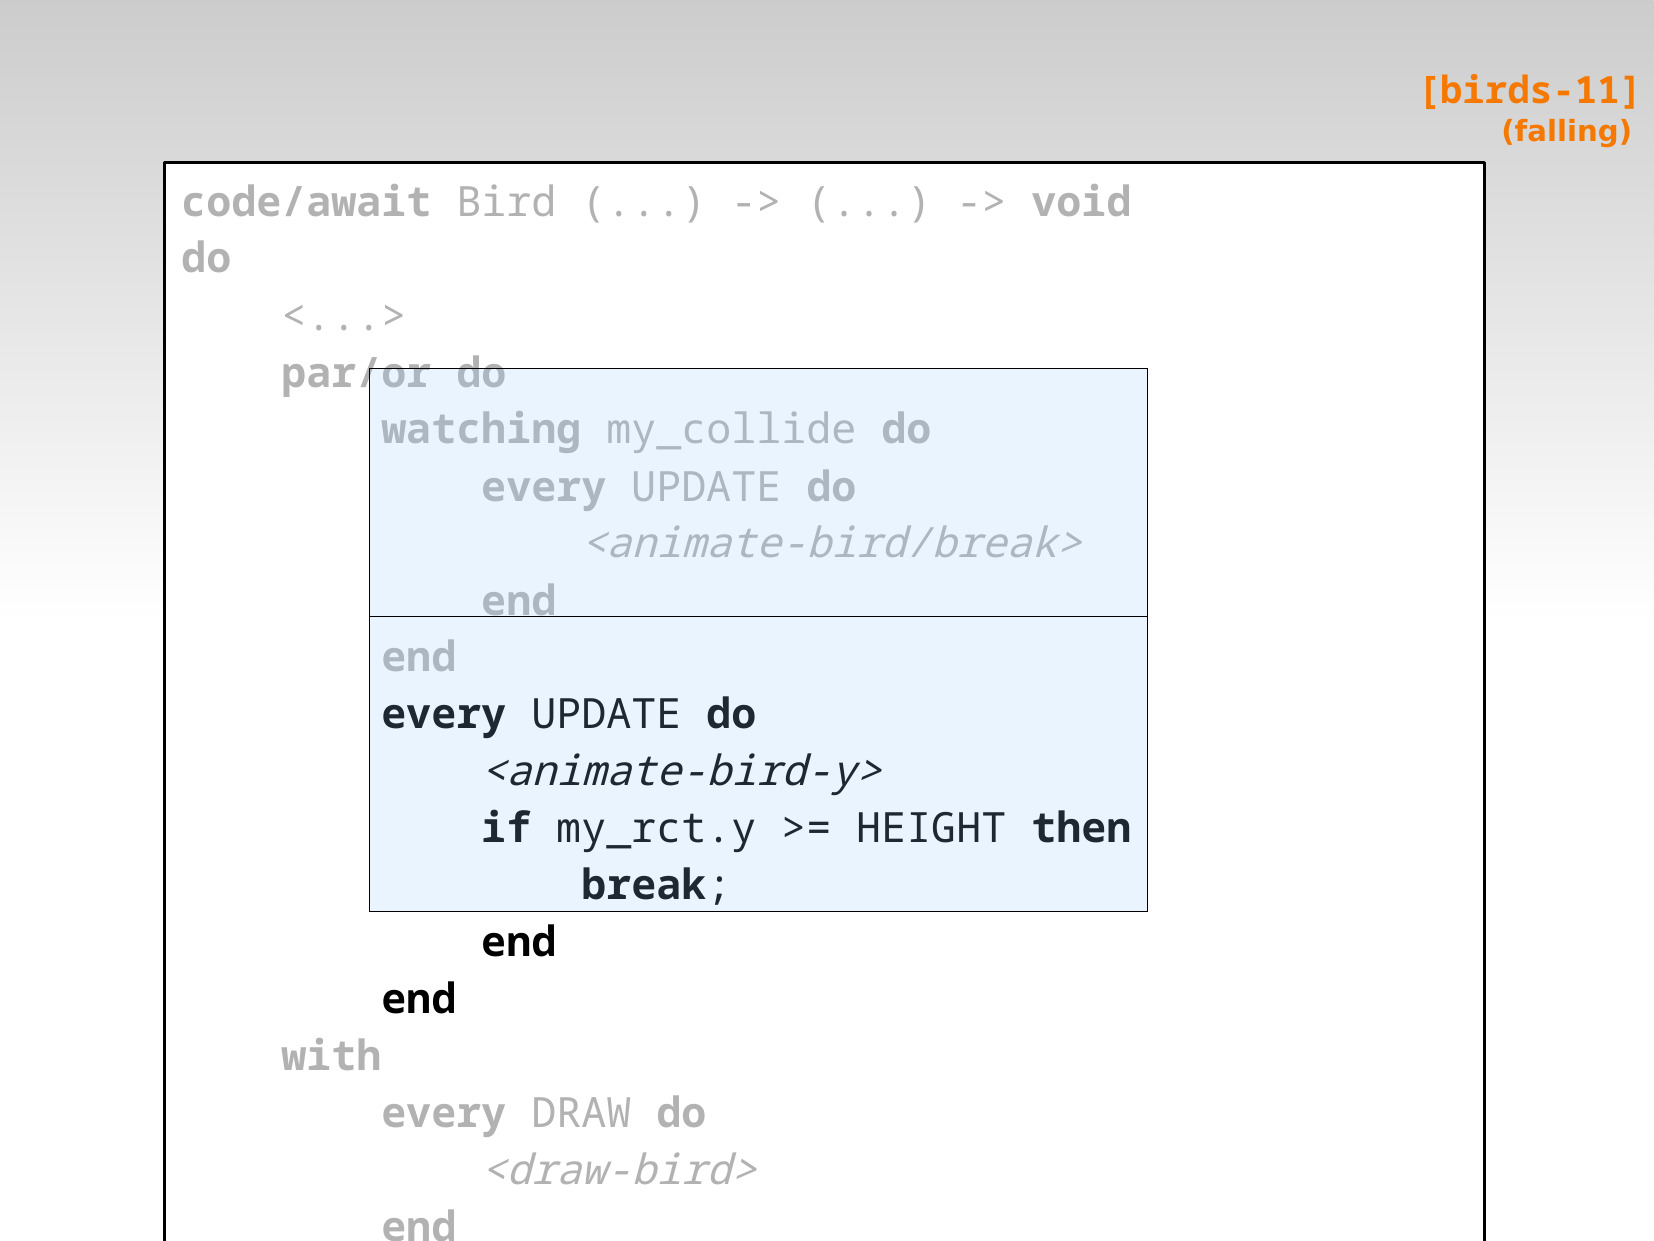

# [birds-11] (falling)
code/await Bird (...) -> (...) -> void
do
 <...>
 par/or do
 watching my_collide do
 every UPDATE do
 <animate-bird/break>
 end
 end
 every UPDATE do
 <animate-bird-y>
 if my_rct.y >= HEIGHT then
 break;
 end
 end
 with
 every DRAW do
 <draw-bird>
 end
 end
end